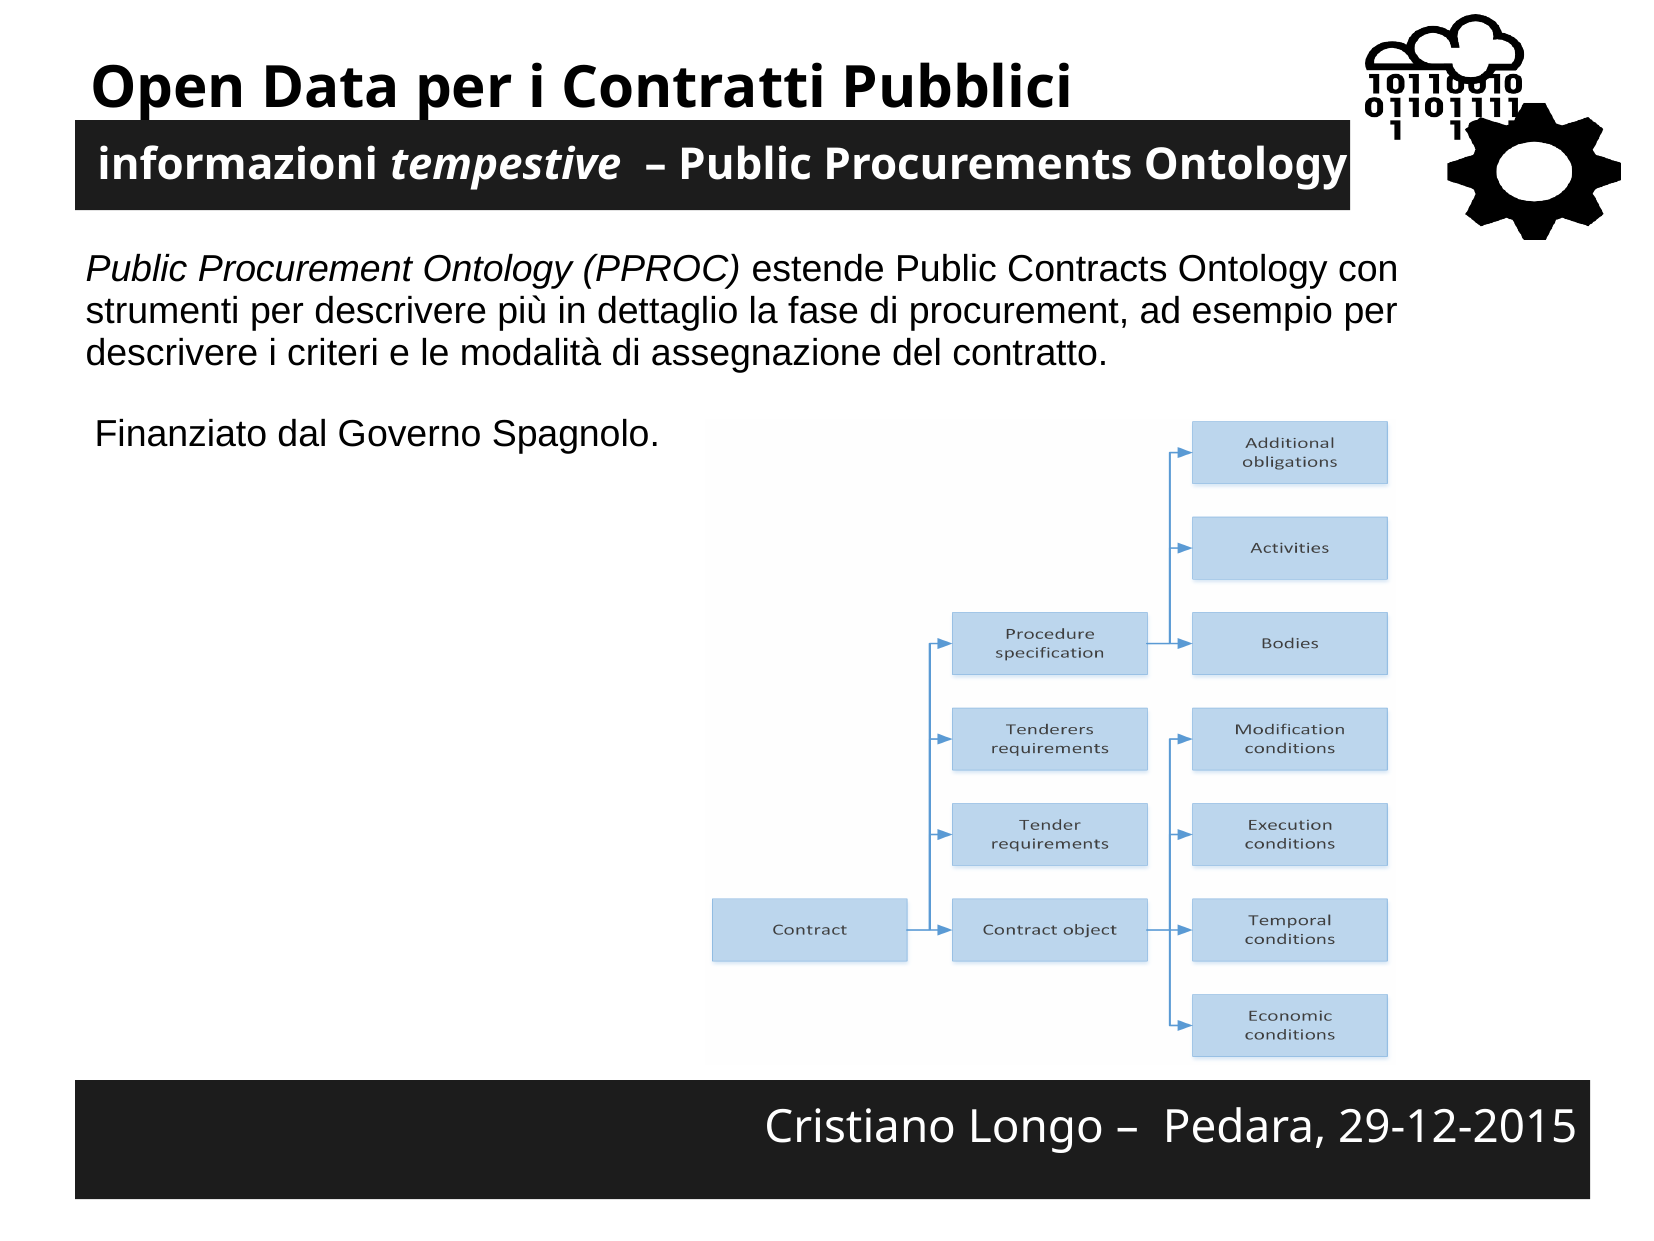

# Open Data per i Contratti Pubblici
 informazioni tempestive – Public Procurements Ontology
Public Procurement Ontology (PPROC) estende Public Contracts Ontology con
strumenti per descrivere più in dettaglio la fase di procurement, ad esempio per descrivere i criteri e le modalità di assegnazione del contratto.
Finanziato dal Governo Spagnolo.
 Cristiano Longo – Pedara, 29-12-2015